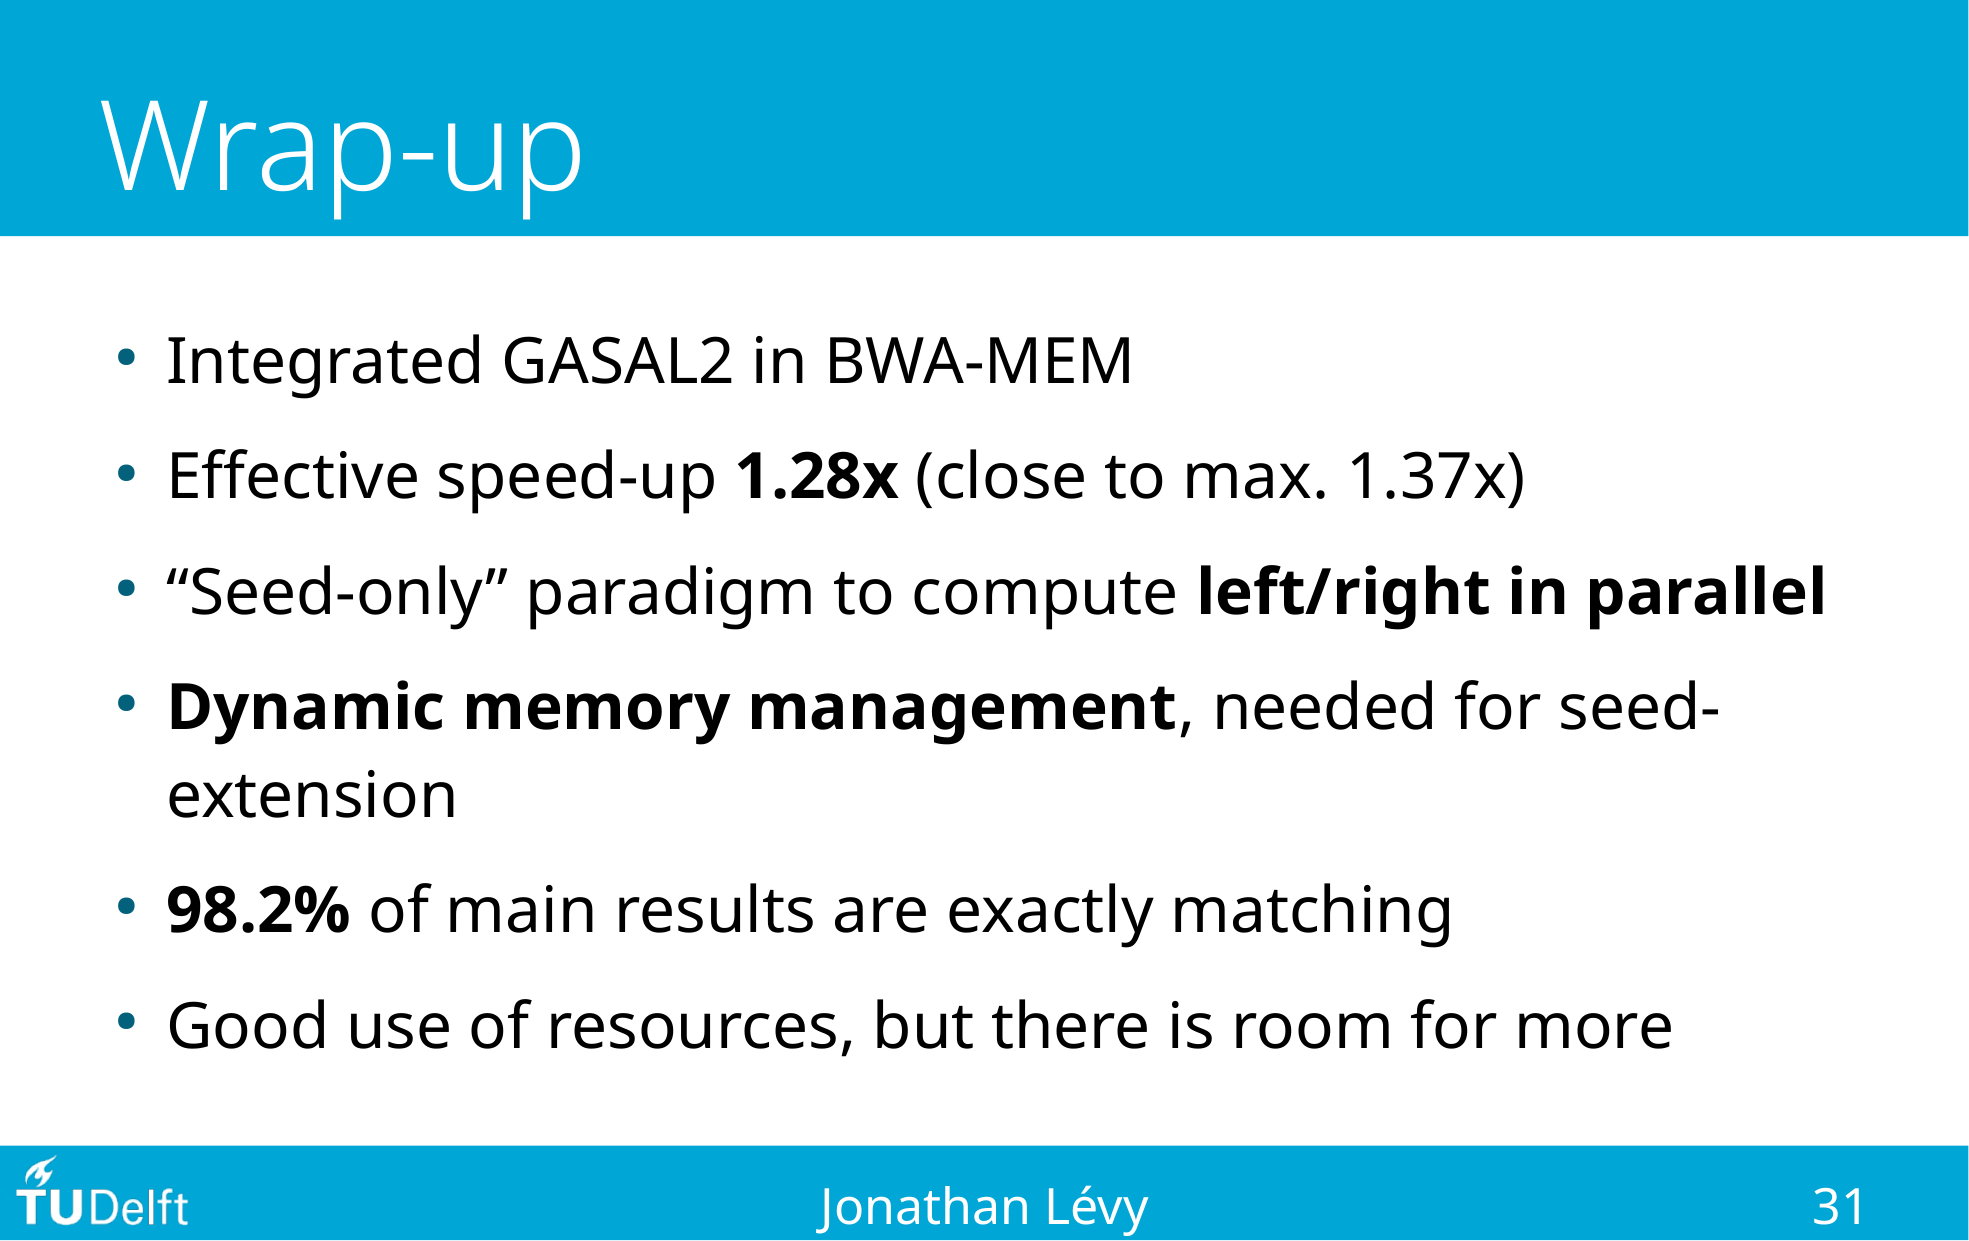

# Wrap-up
Integrated GASAL2 in BWA-MEM
Effective speed-up 1.28x (close to max. 1.37x)
“Seed-only” paradigm to compute left/right in parallel
Dynamic memory management, needed for seed-extension
98.2% of main results are exactly matching
Good use of resources, but there is room for more
Jonathan Lévy
31